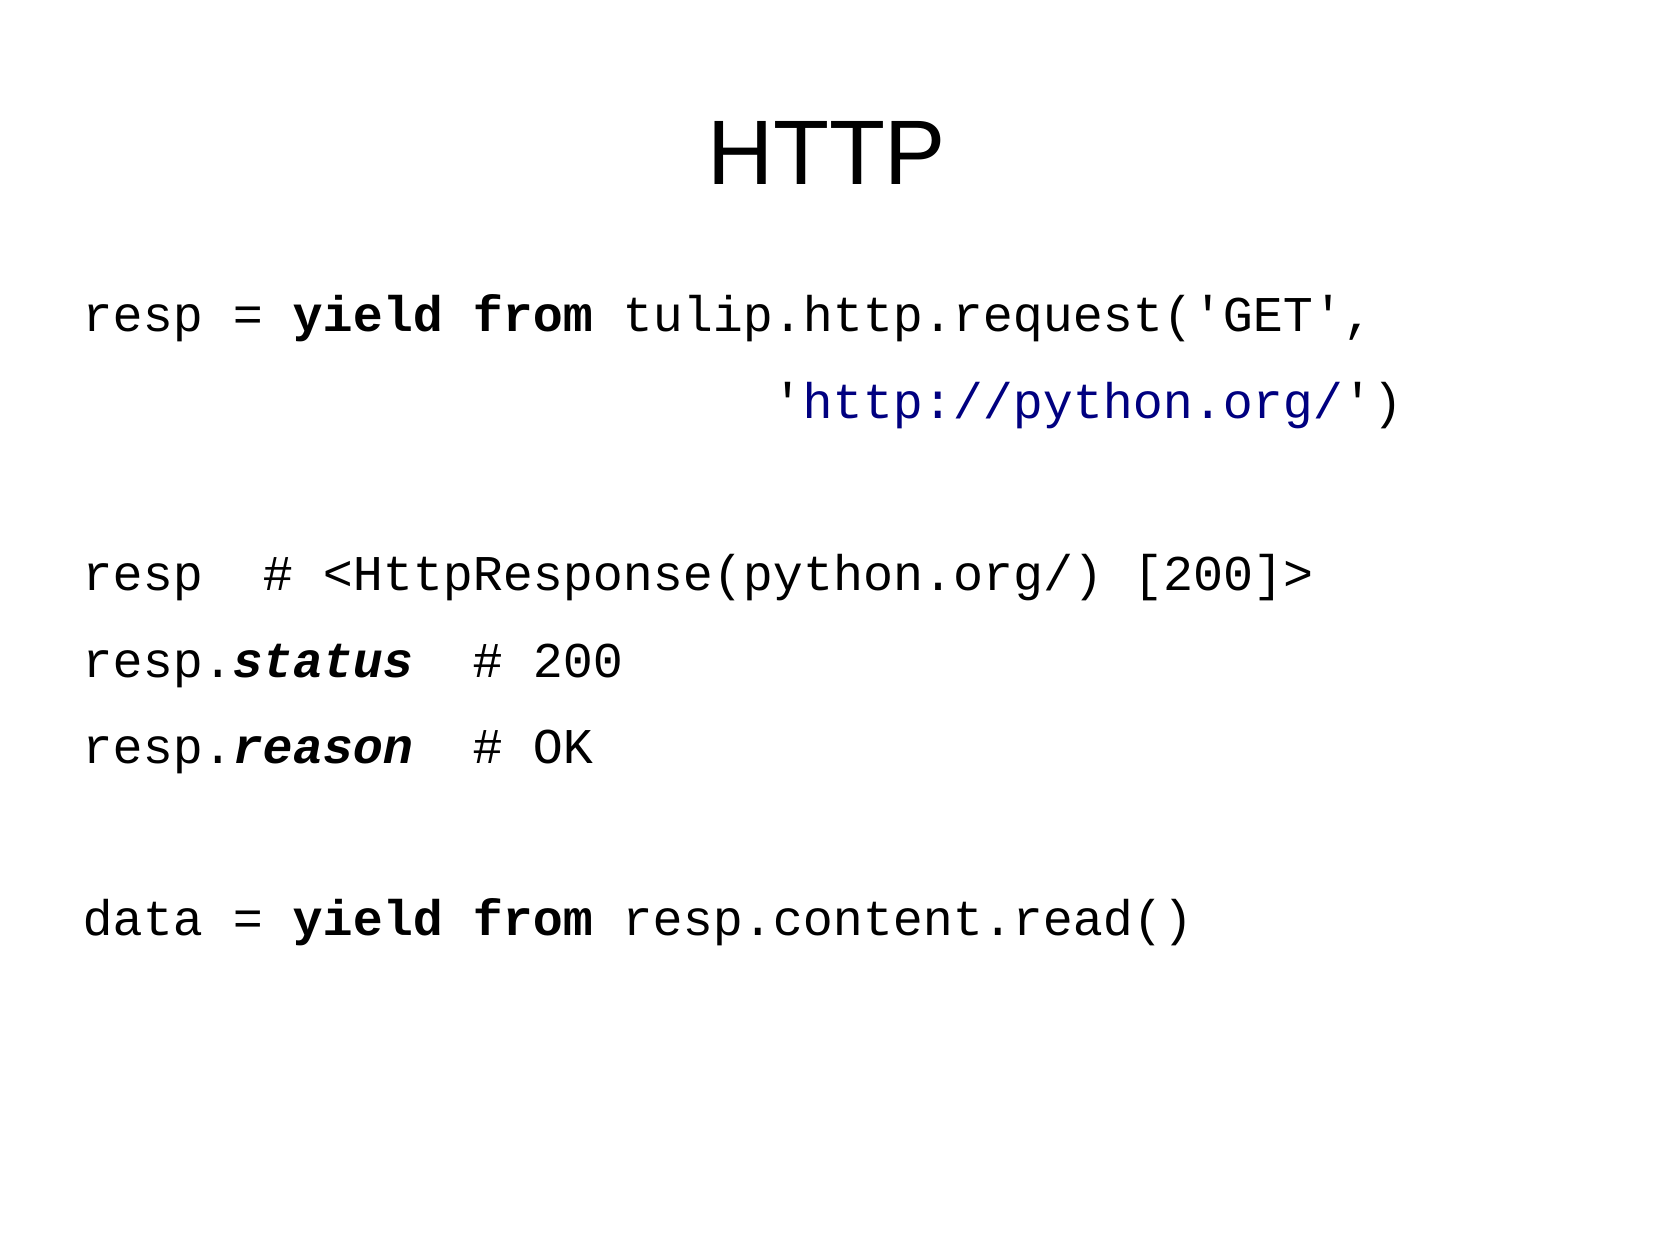

# HTTP
resp = yield from tulip.http.request('GET',
 'http://python.org/')
resp # <HttpResponse(python.org/) [200]>
resp.status # 200
resp.reason # OK
data = yield from resp.content.read()